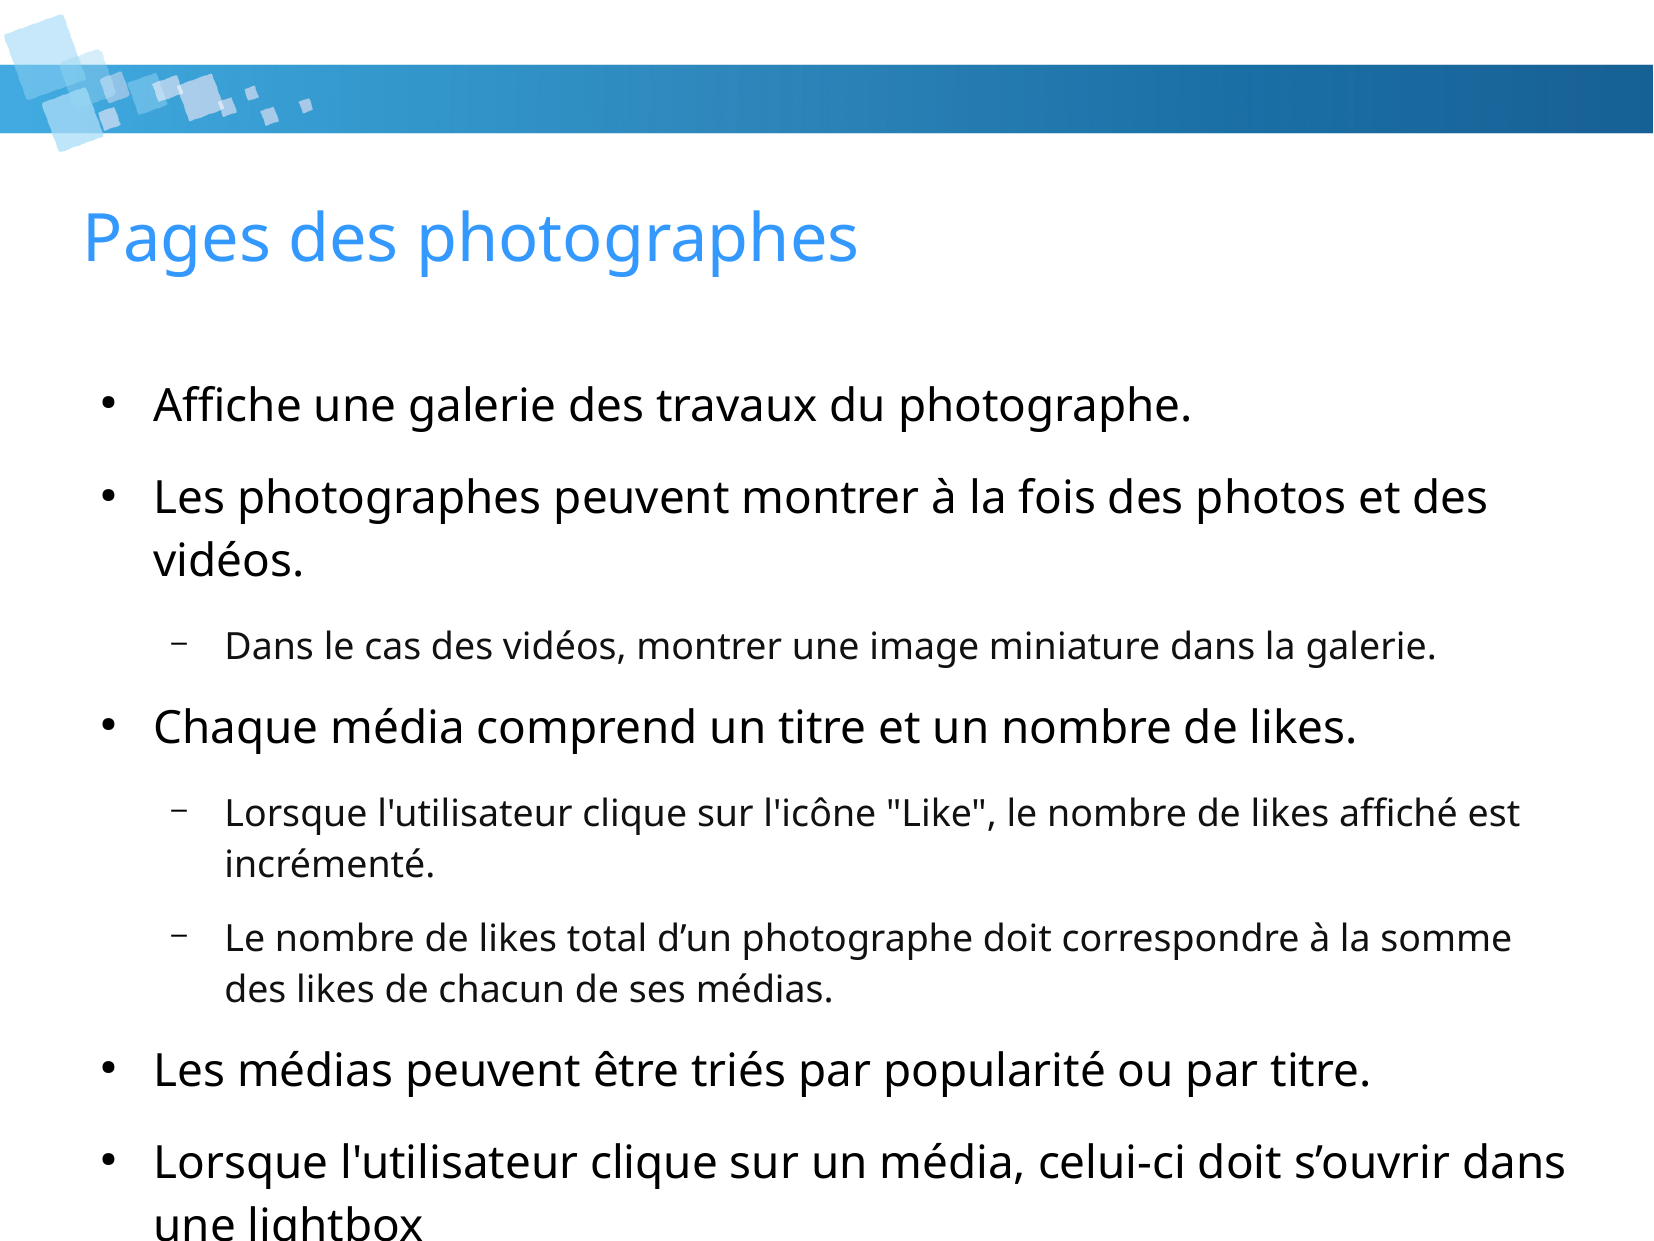

# Pages des photographes
Affiche une galerie des travaux du photographe.
Les photographes peuvent montrer à la fois des photos et des vidéos.
Dans le cas des vidéos, montrer une image miniature dans la galerie.
Chaque média comprend un titre et un nombre de likes.
Lorsque l'utilisateur clique sur l'icône "Like", le nombre de likes affiché est incrémenté.
Le nombre de likes total d’un photographe doit correspondre à la somme des likes de chacun de ses médias.
Les médias peuvent être triés par popularité ou par titre.
Lorsque l'utilisateur clique sur un média, celui-ci doit s’ouvrir dans une lightbox